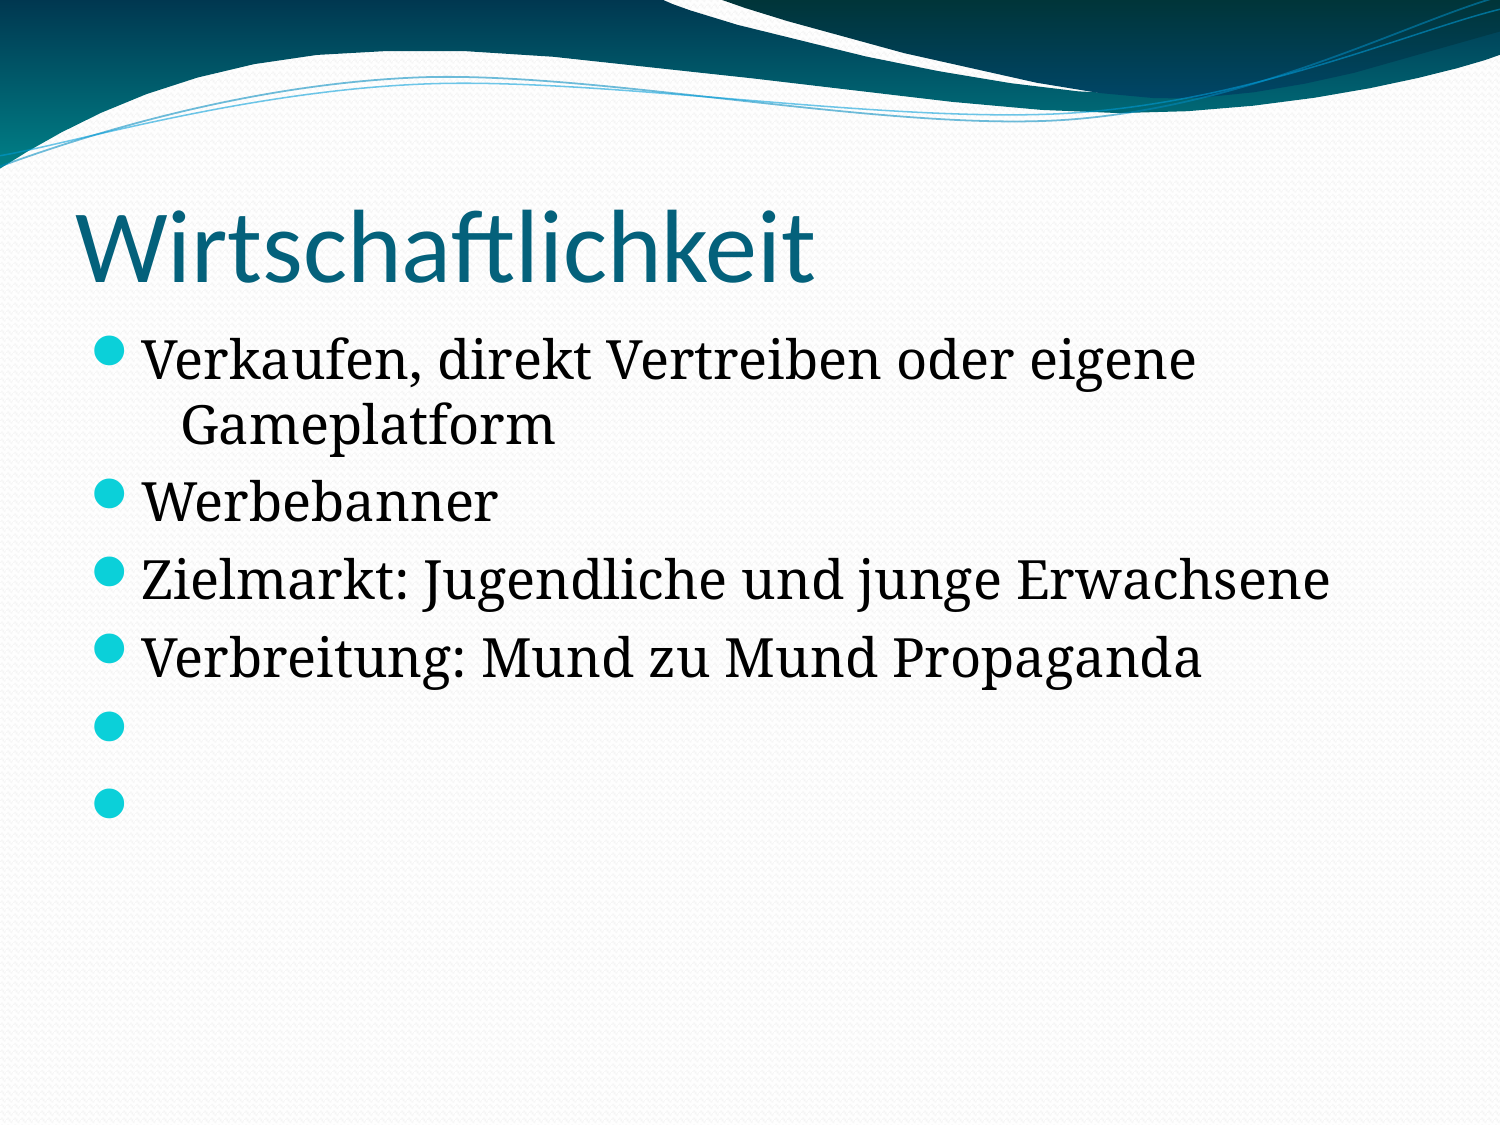

# Wirtschaftlichkeit
Verkaufen, direkt Vertreiben oder eigene Gameplatform
Werbebanner
Zielmarkt: Jugendliche und junge Erwachsene
Verbreitung: Mund zu Mund Propaganda